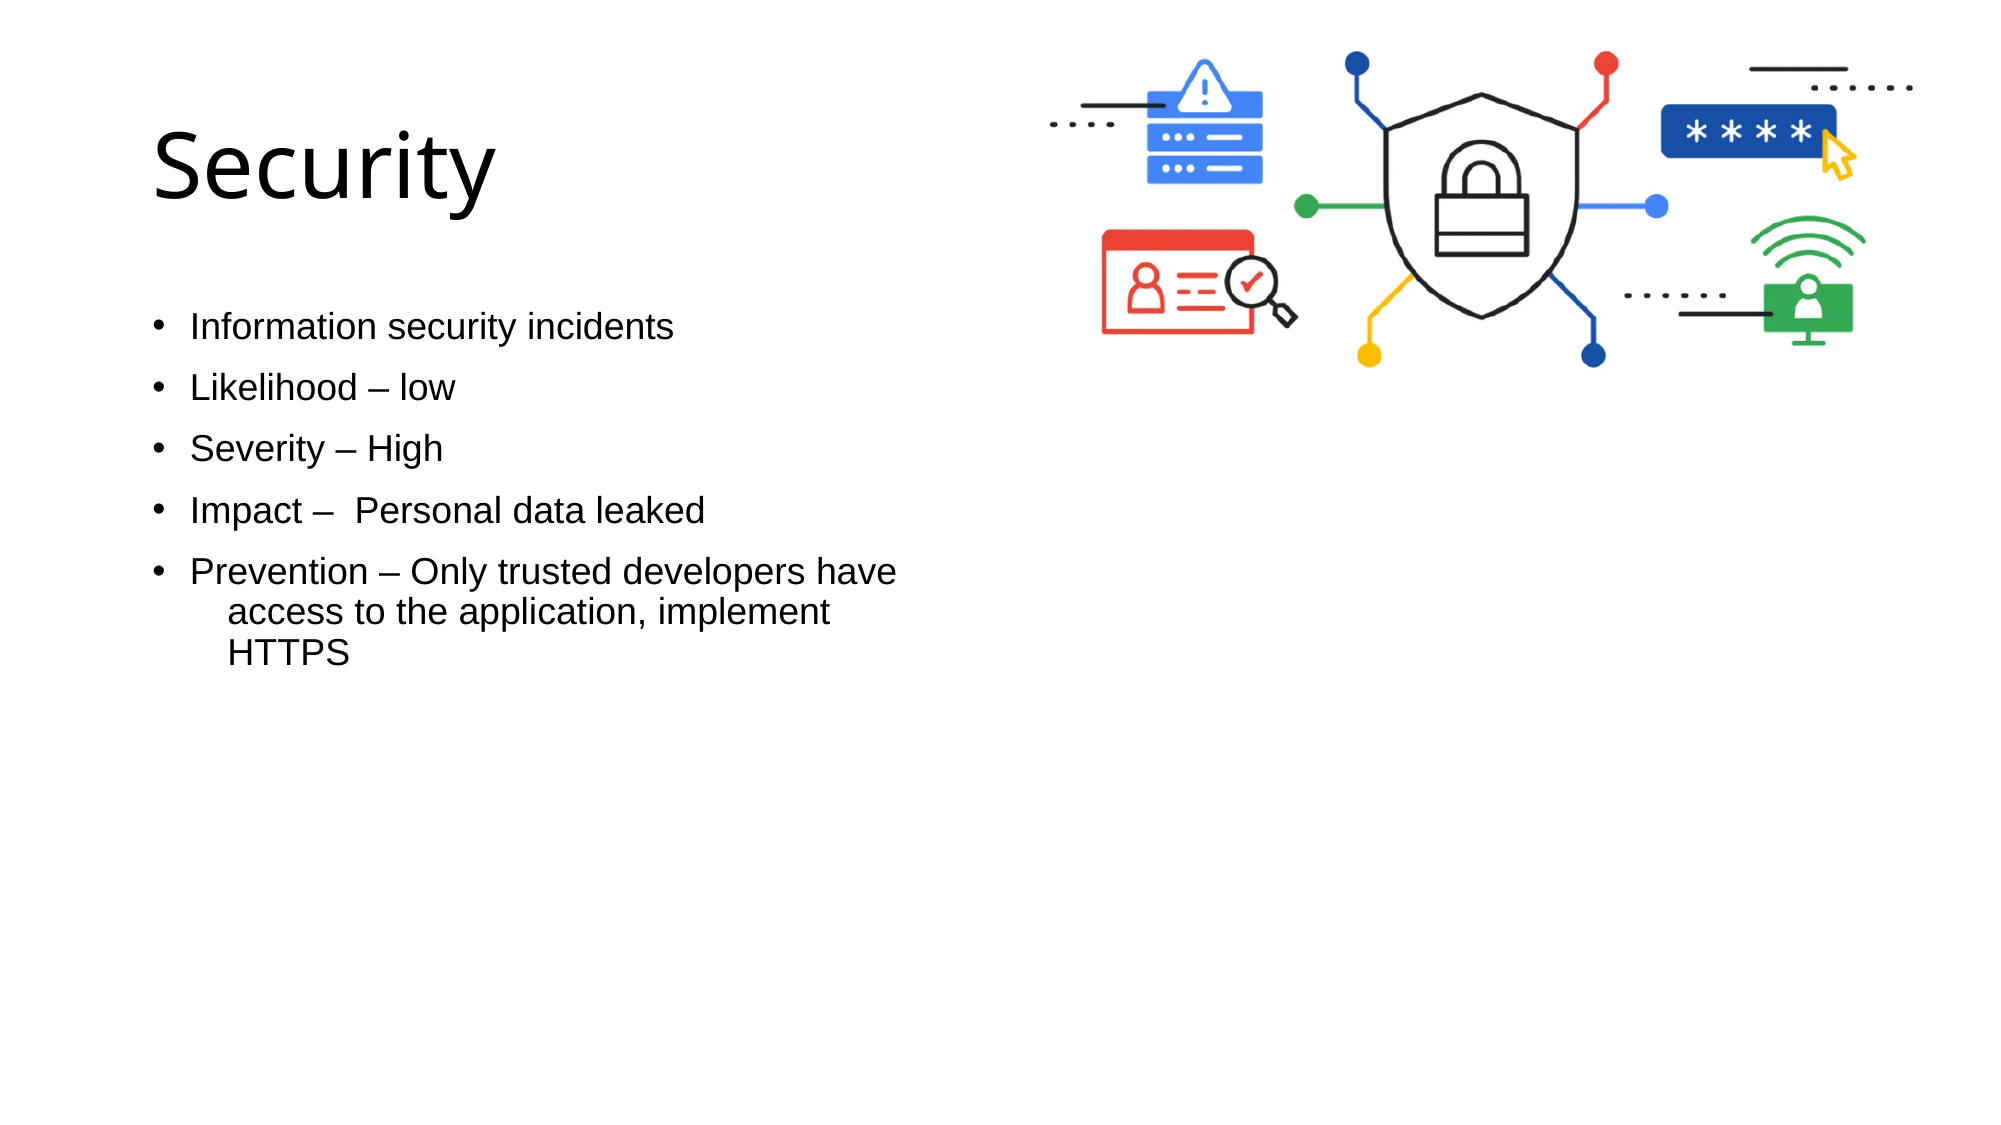

# Security
Information security incidents
Likelihood – low
Severity – High
Impact – Personal data leaked
Prevention – Only trusted developers have access to the application, implement HTTPS